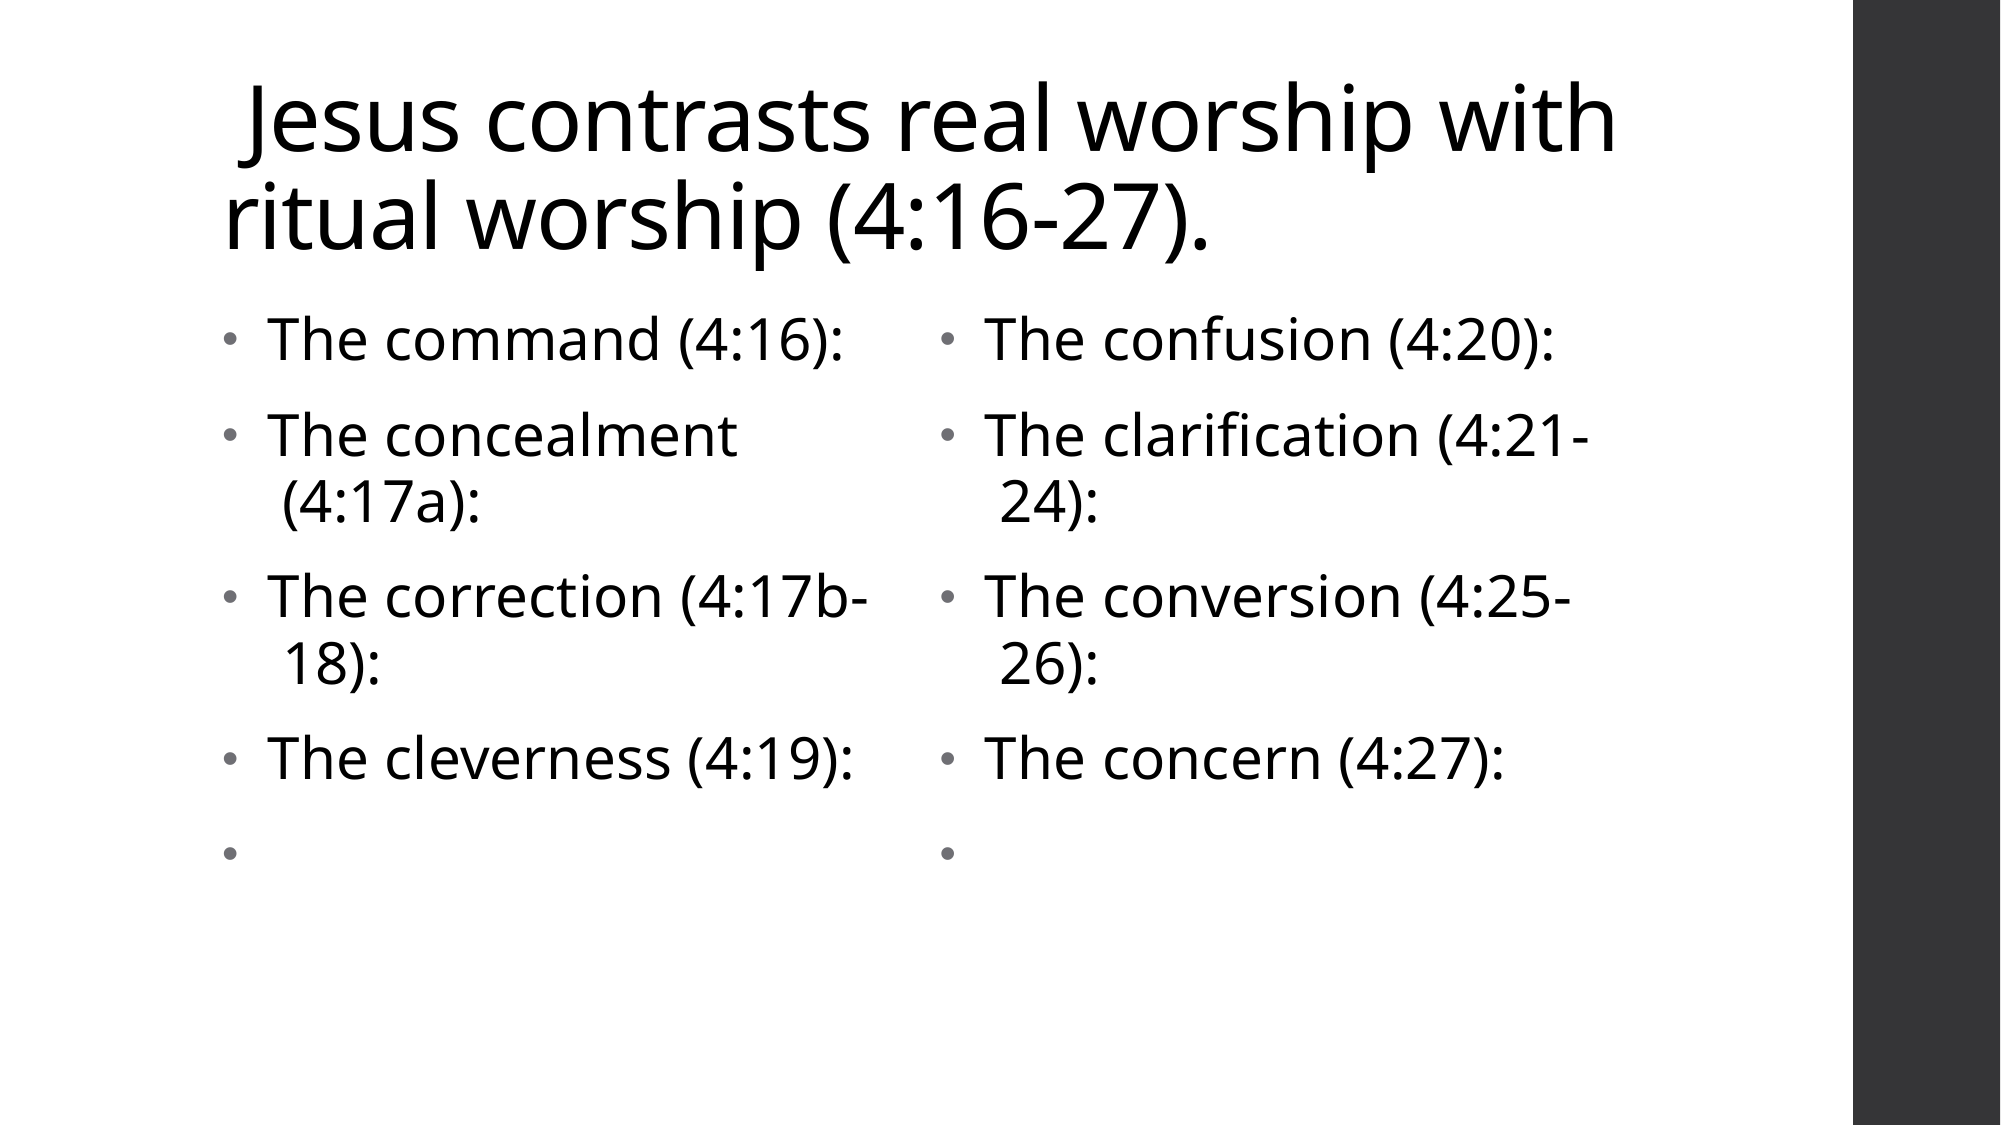

# Jesus contrasts real worship with ritual worship (4:16-27).
 The command (4:16):
 The concealment (4:17a):
 The correction (4:17b-18):
 The cleverness (4:19):
 The confusion (4:20):
 The clarification (4:21-24):
 The conversion (4:25-26):
 The concern (4:27):